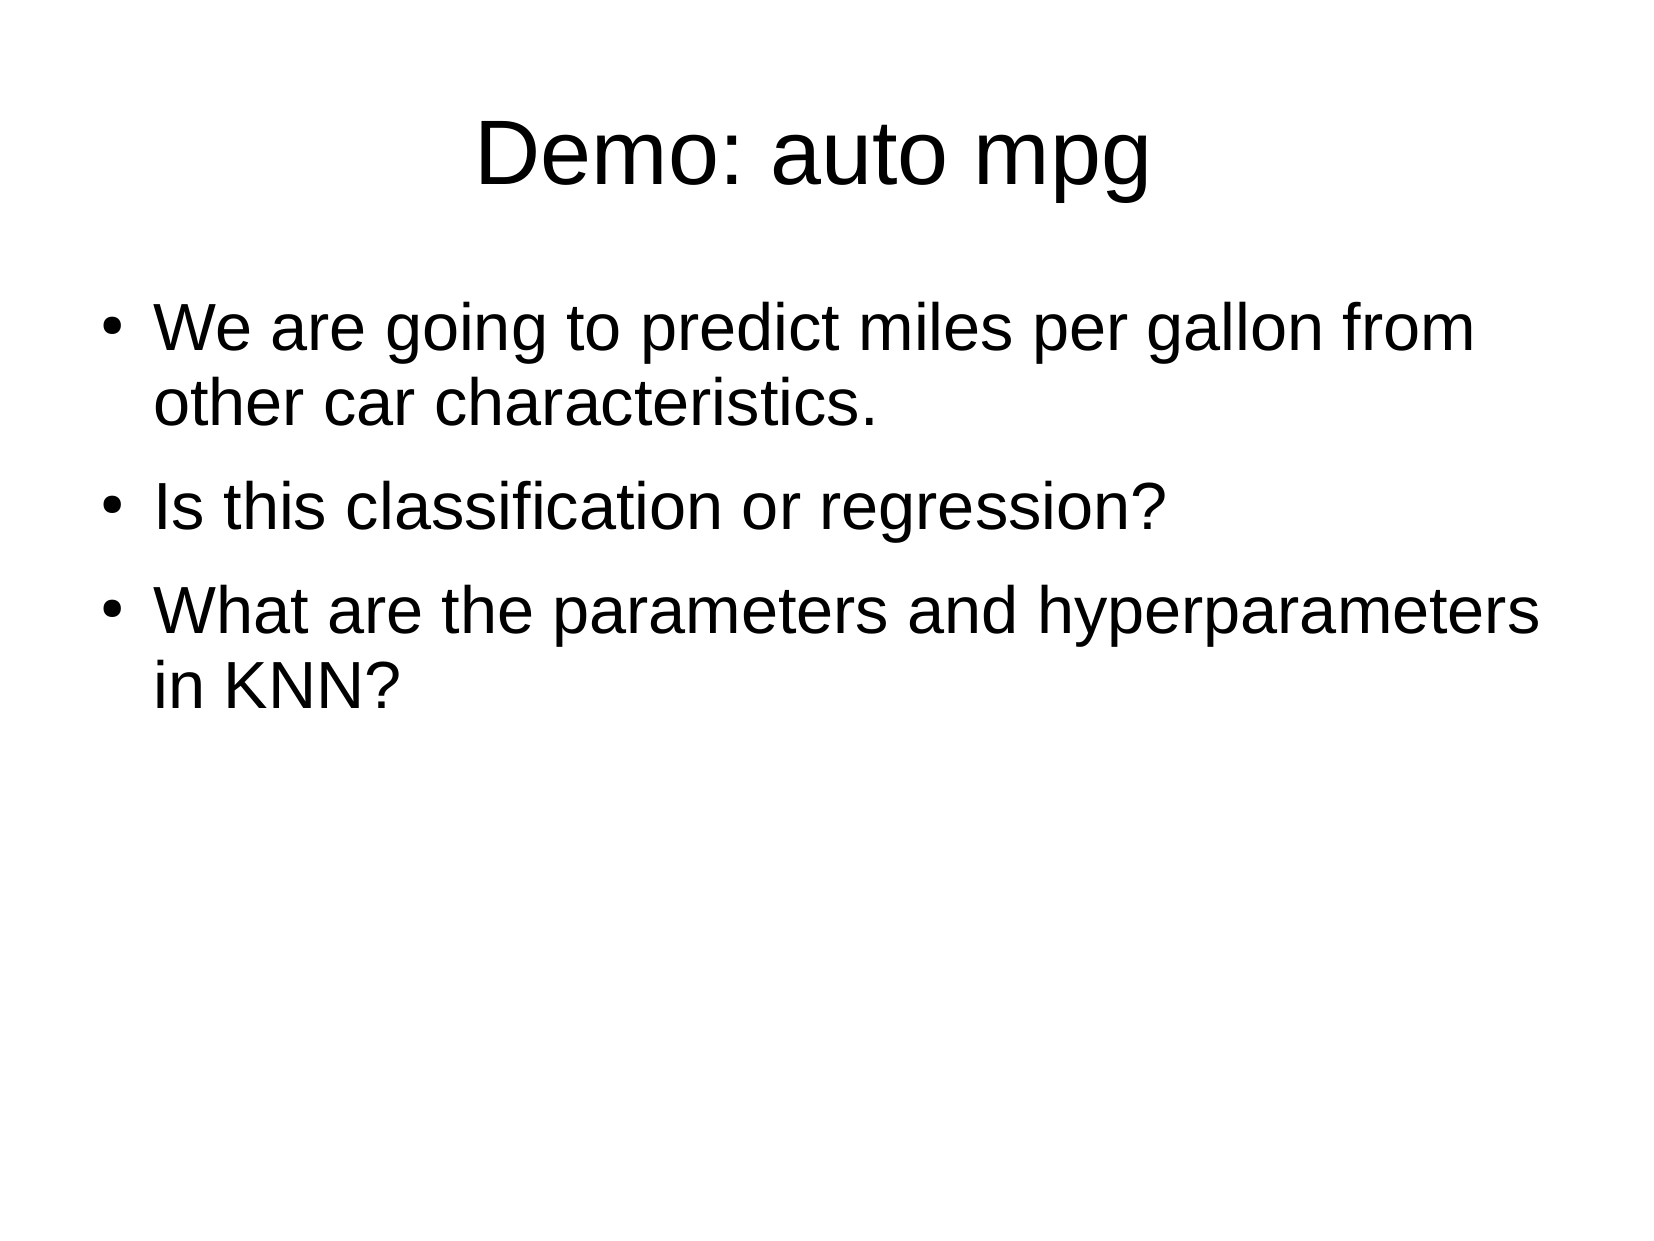

# Demo: auto mpg
We are going to predict miles per gallon from other car characteristics.
Is this classification or regression?
What are the parameters and hyperparameters in KNN?